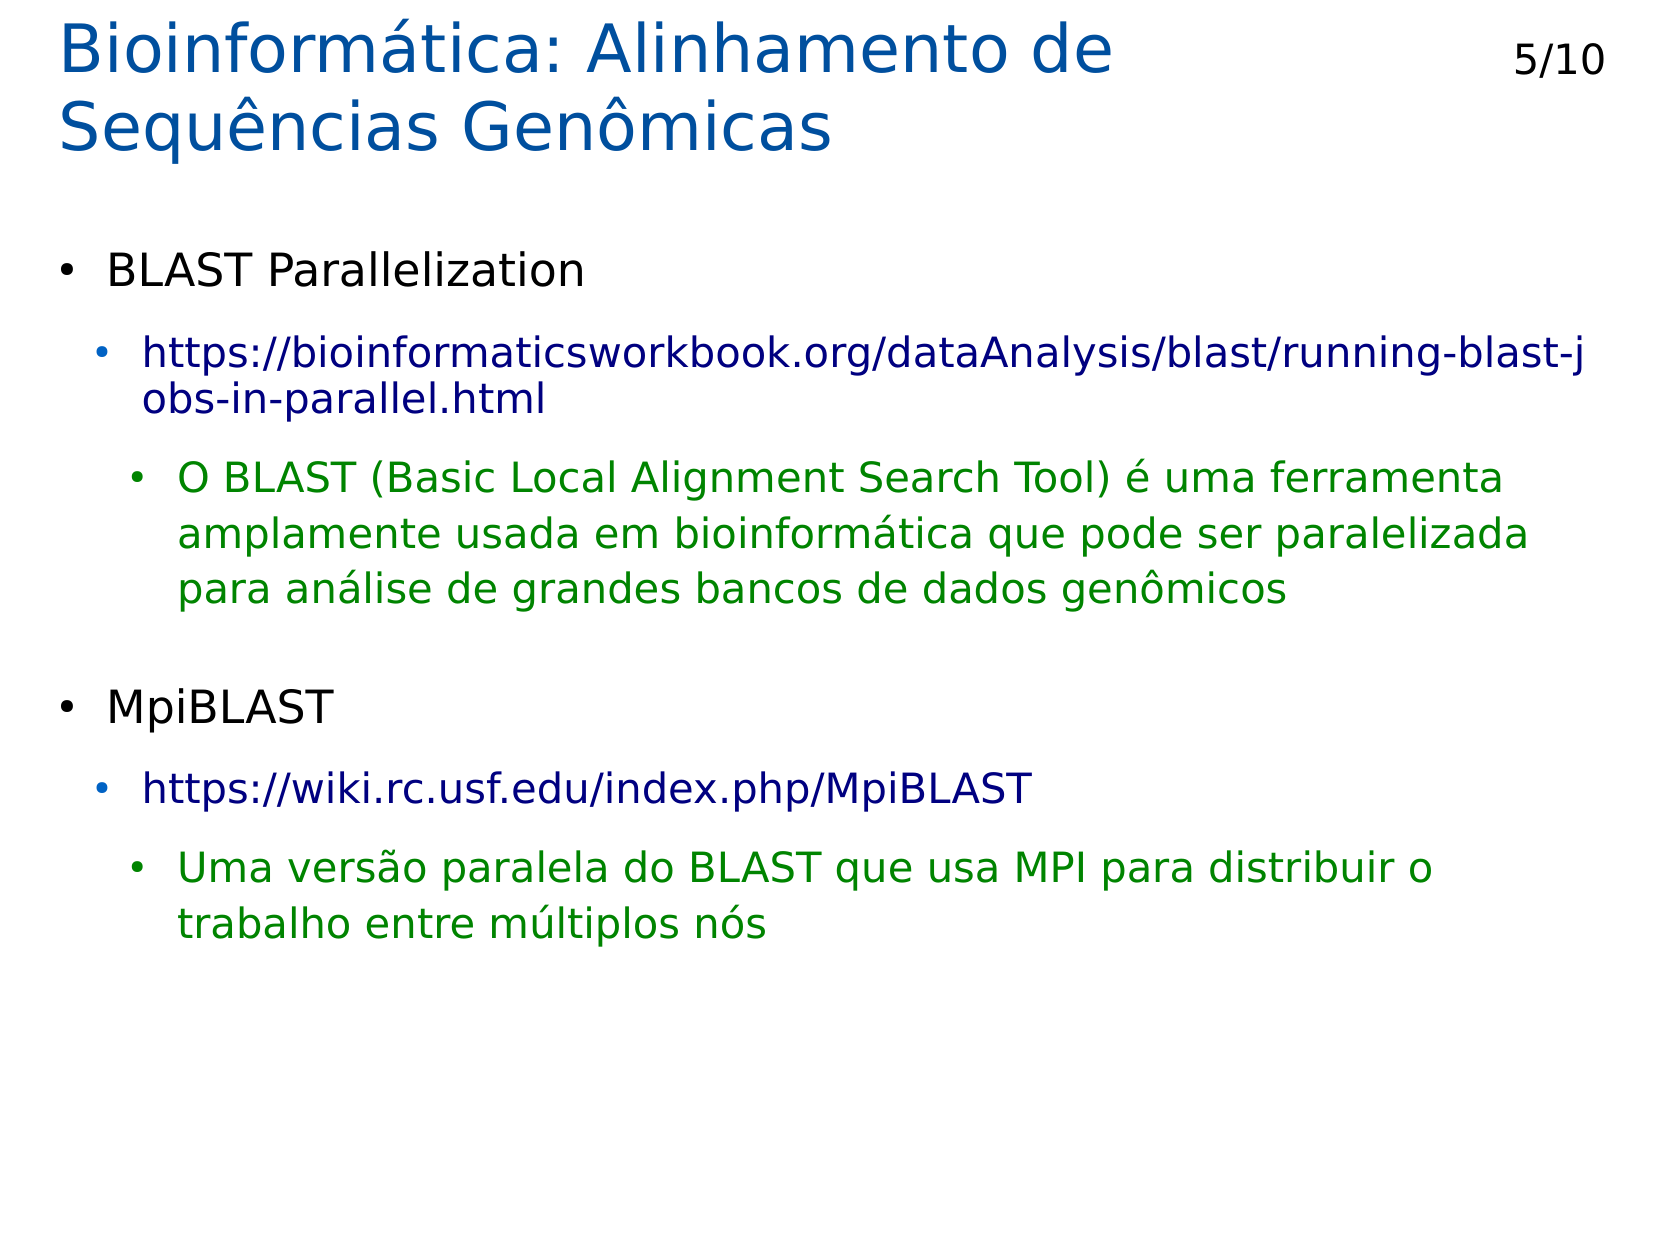

# Bioinformática: Alinhamento de Sequências Genômicas
5
BLAST Parallelization
https://bioinformaticsworkbook.org/dataAnalysis/blast/running-blast-jobs-in-parallel.html
O BLAST (Basic Local Alignment Search Tool) é uma ferramenta 	amplamente usada em bioinformática que pode ser paralelizada para análise de grandes bancos de dados genômicos
MpiBLAST
https://wiki.rc.usf.edu/index.php/MpiBLAST
Uma versão paralela do BLAST que usa MPI para distribuir o trabalho entre múltiplos nós